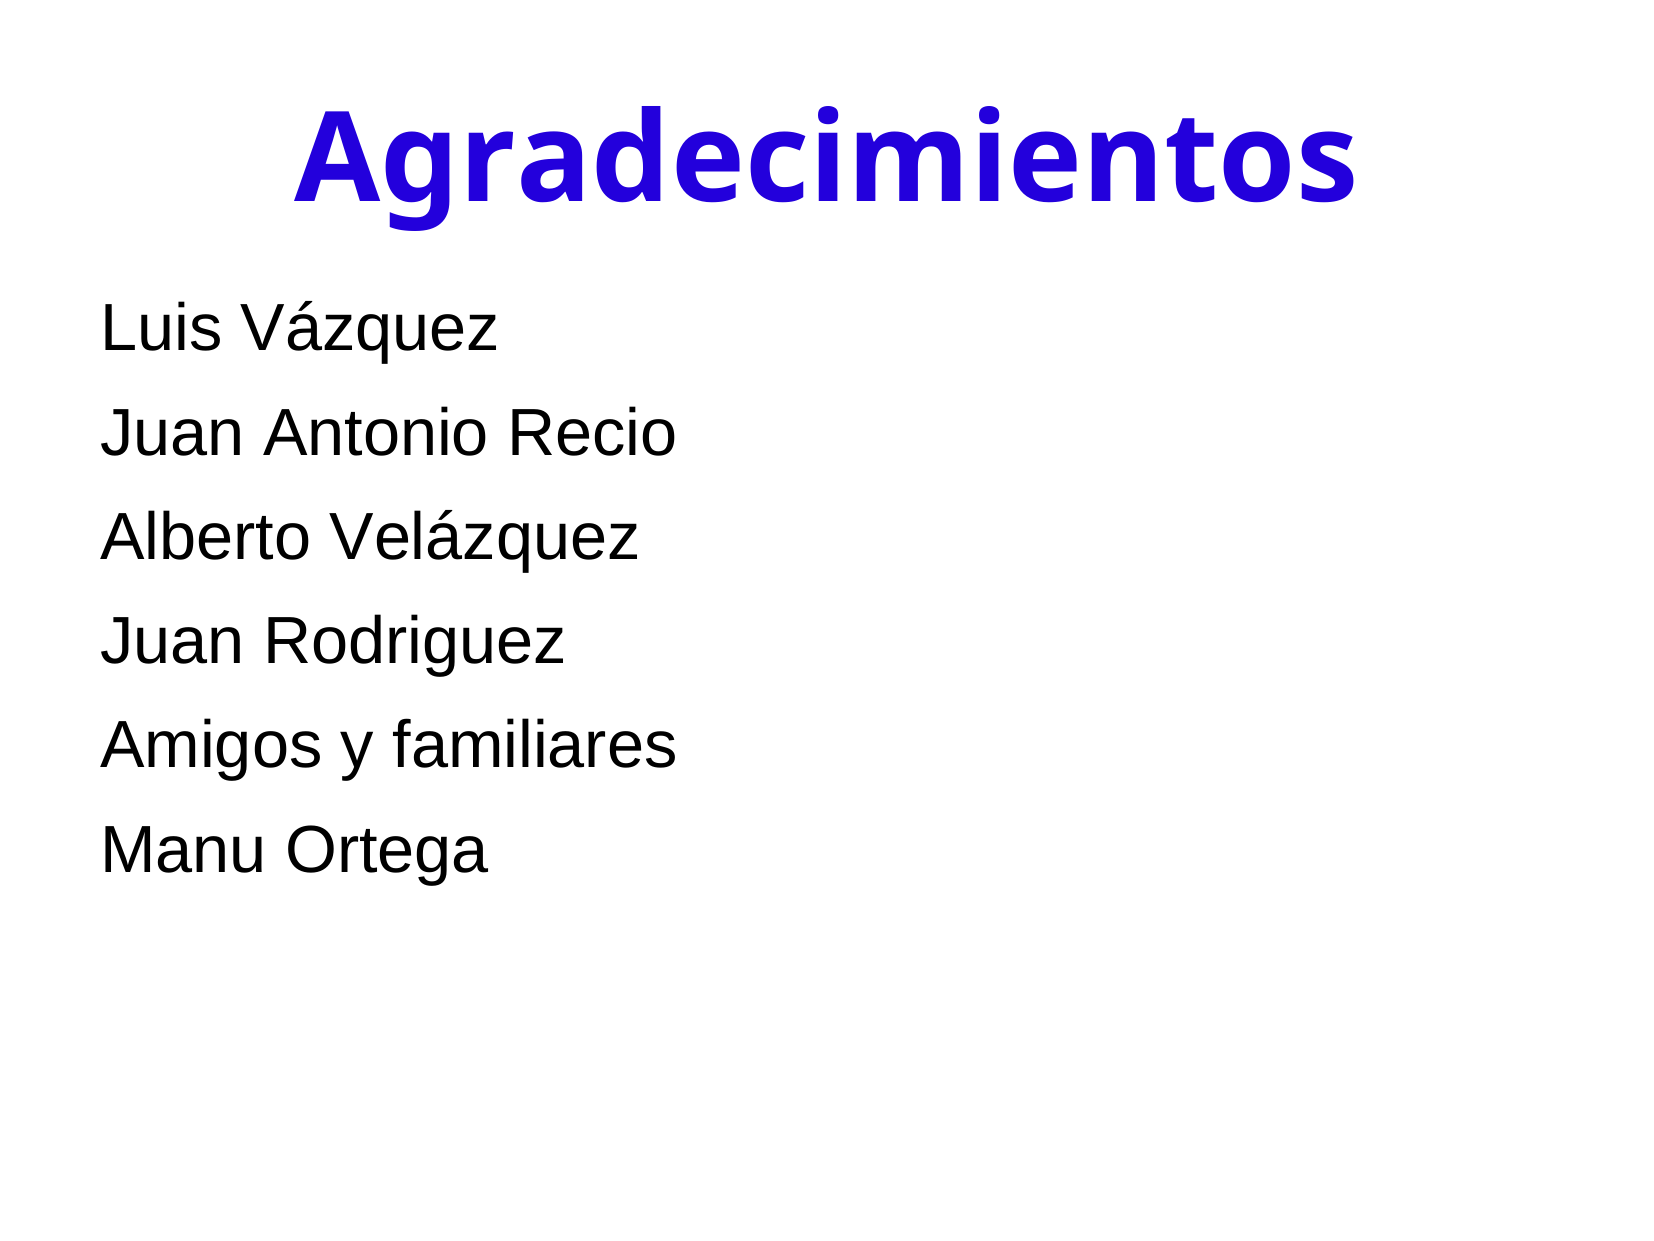

# Agradecimientos
Luis Vázquez
Juan Antonio Recio
Alberto Velázquez
Juan Rodriguez
Amigos y familiares
Manu Ortega